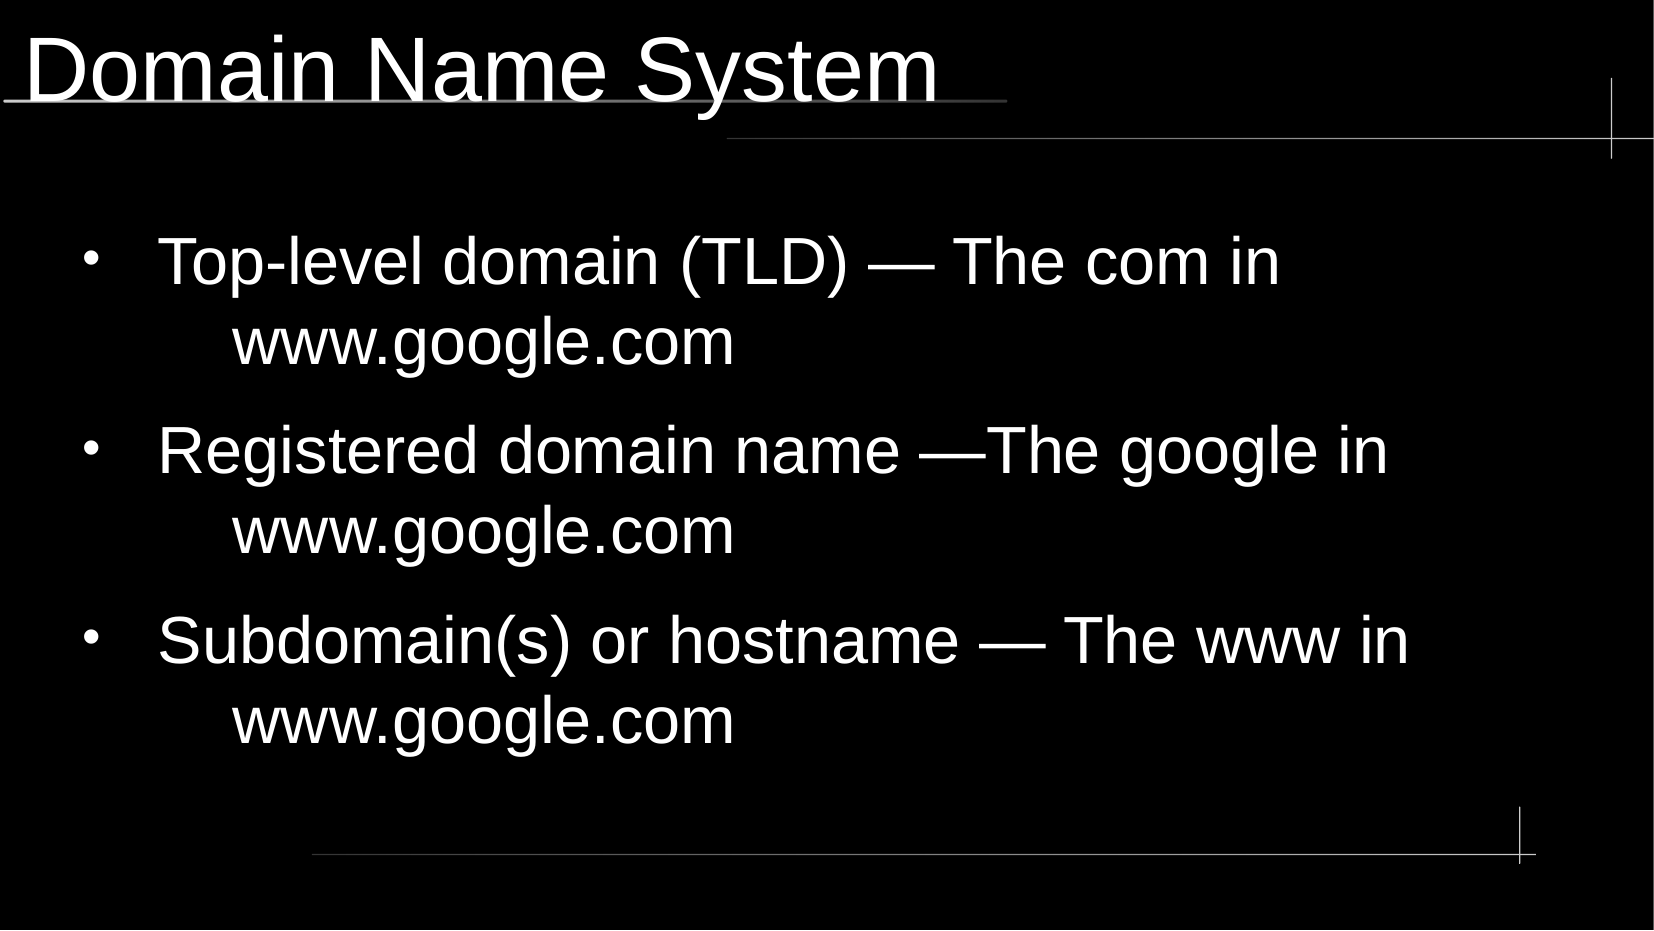

# Domain Name System
Top-level domain (TLD) — The com in www.google.com
Registered domain name —The google in www.google.com
Subdomain(s) or hostname — The www in www.google.com